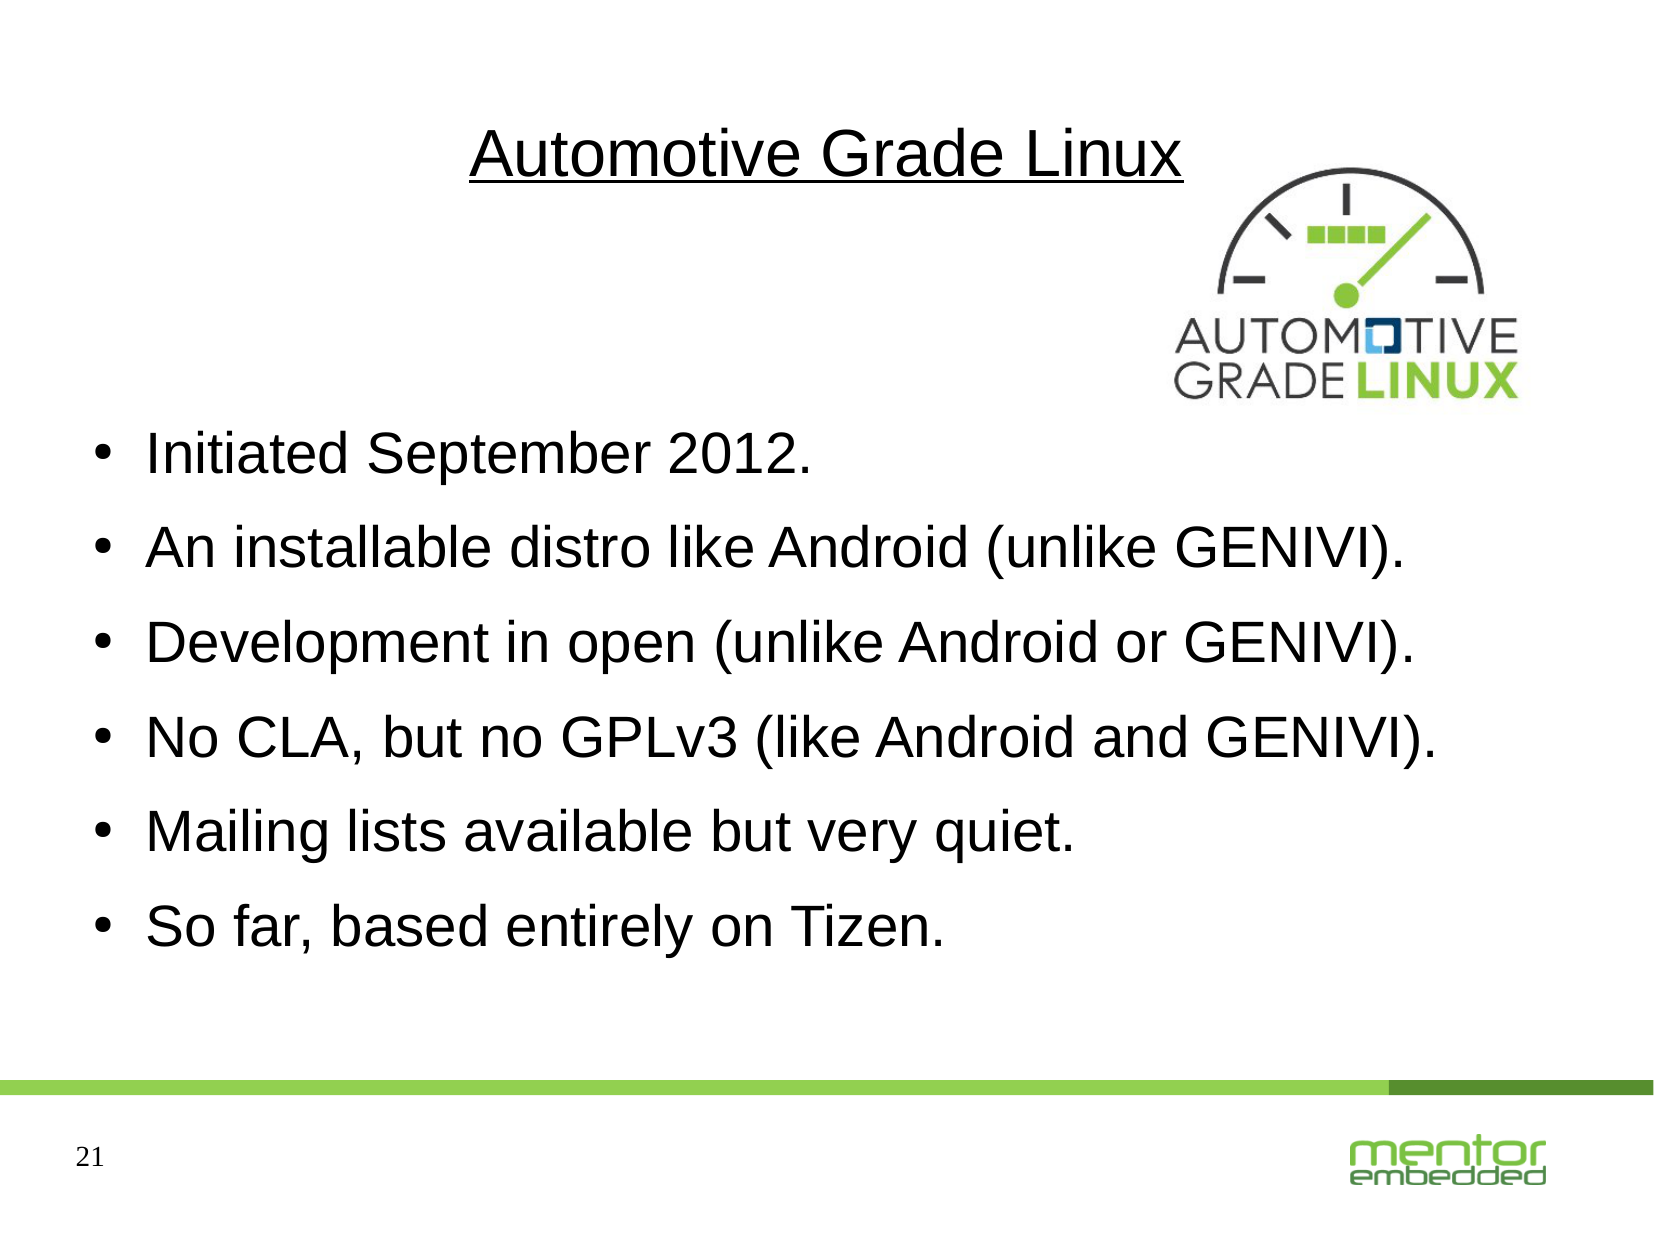

# Automotive Grade Linux
Initiated September 2012.
An installable distro like Android (unlike GENIVI).
Development in open (unlike Android or GENIVI).
No CLA, but no GPLv3 (like Android and GENIVI).
Mailing lists available but very quiet.
So far, based entirely on Tizen.
21